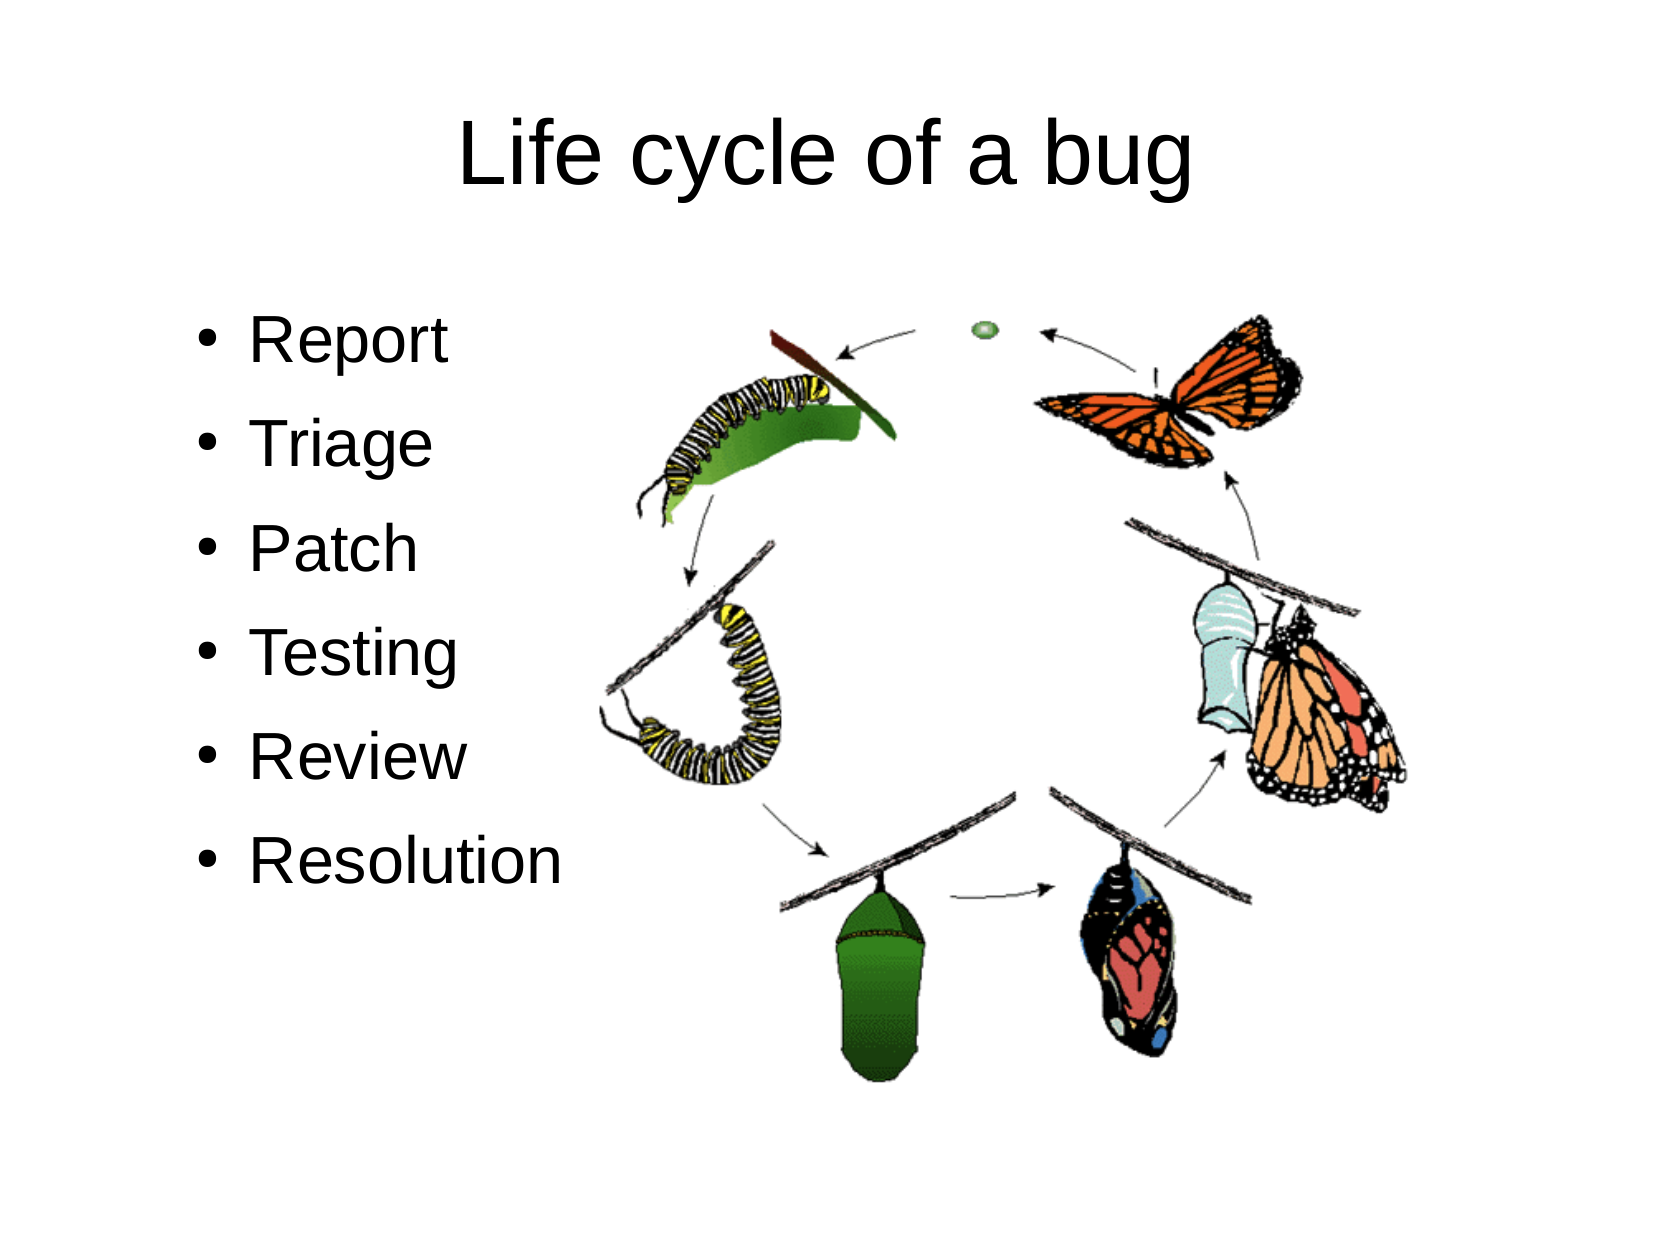

# Life cycle of a bug
Report
Triage
Patch
Testing
Review
Resolution